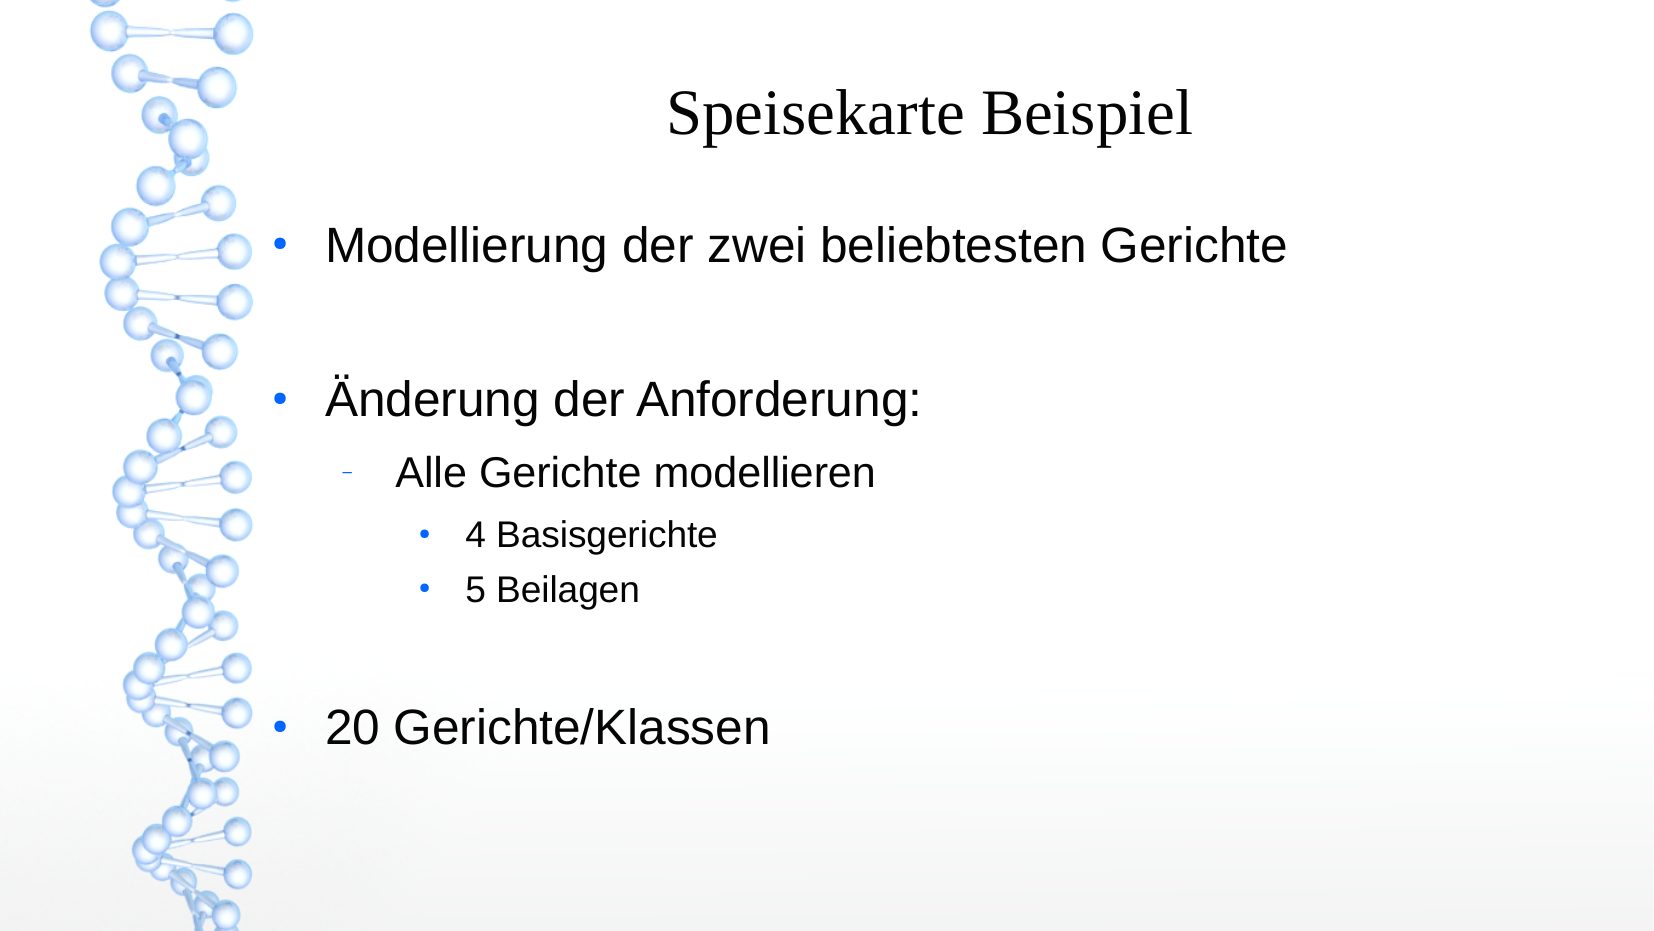

# Speisekarte Beispiel
Modellierung der zwei beliebtesten Gerichte
Änderung der Anforderung:
Alle Gerichte modellieren
4 Basisgerichte
5 Beilagen
20 Gerichte/Klassen